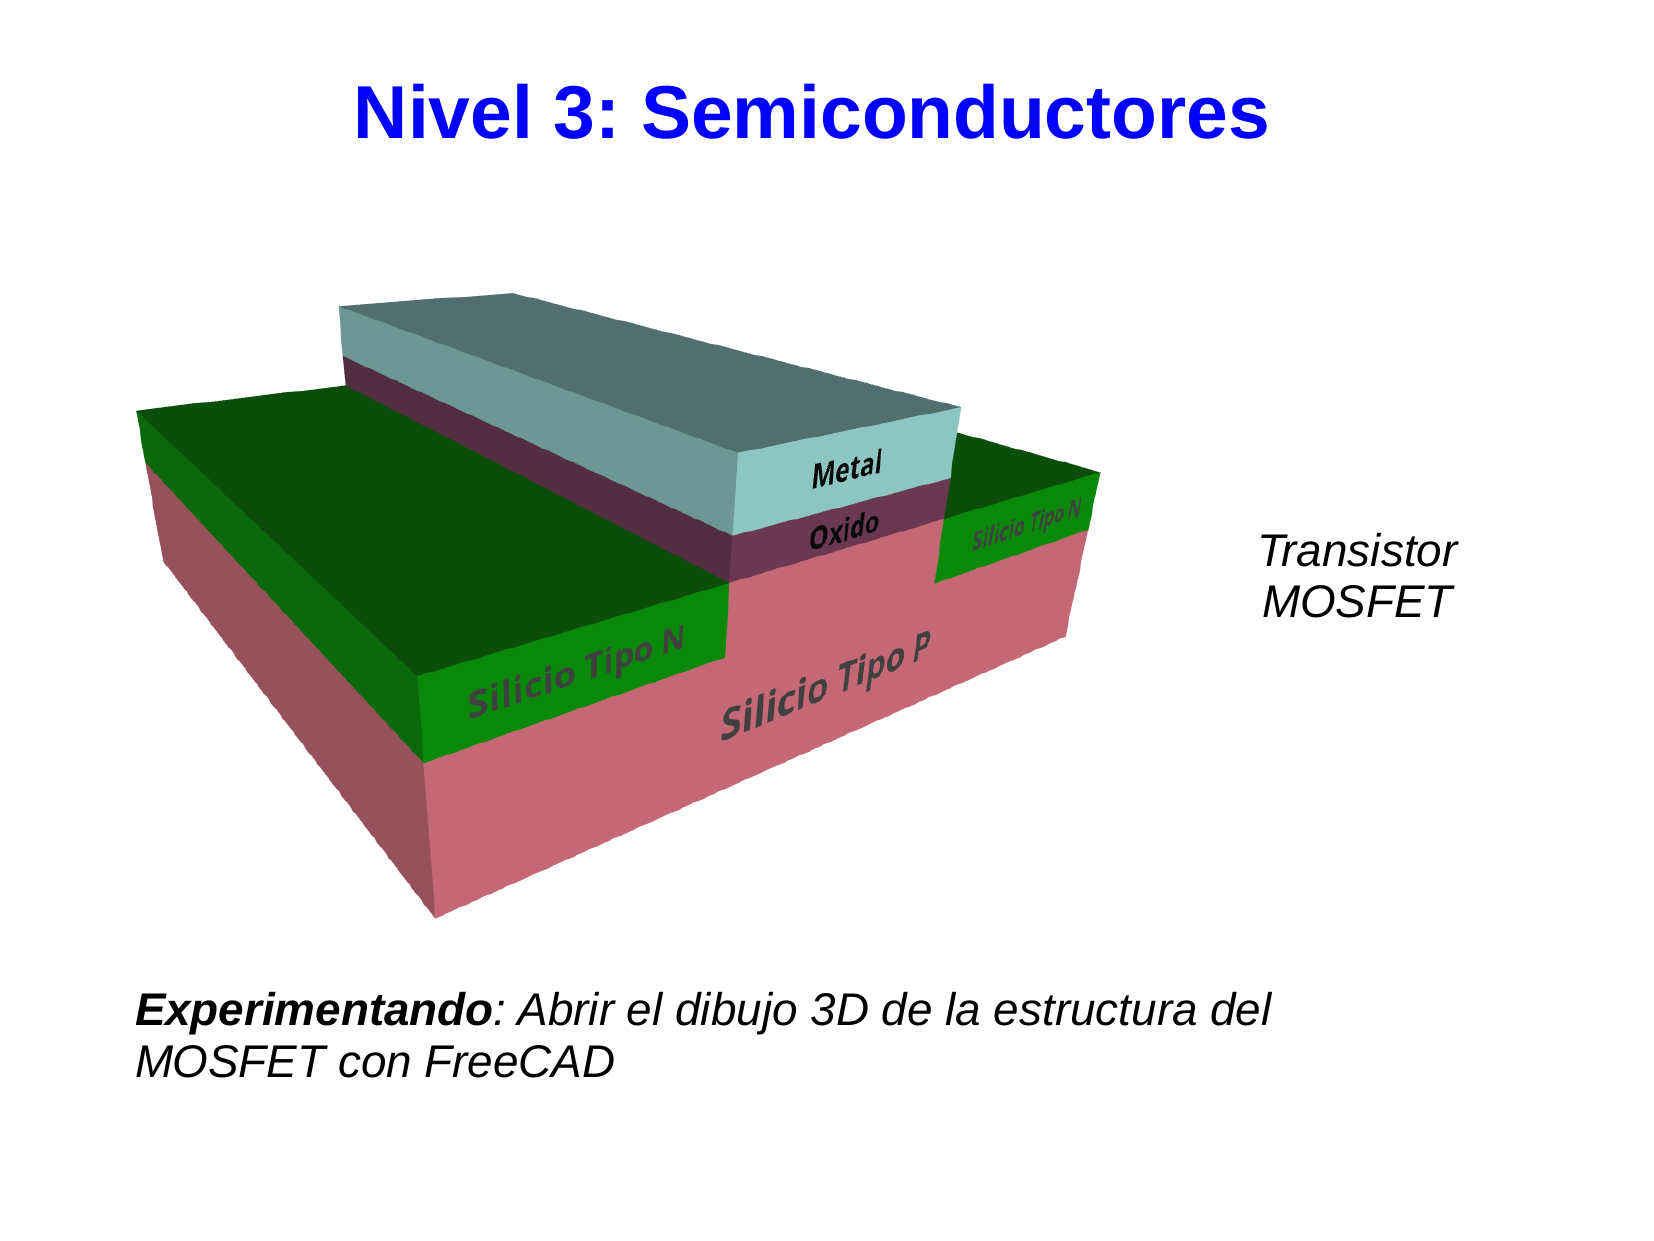

Nivel 3: Semiconductores
Transistor
MOSFET
Experimentando: Abrir el dibujo 3D de la estructura del MOSFET con FreeCAD